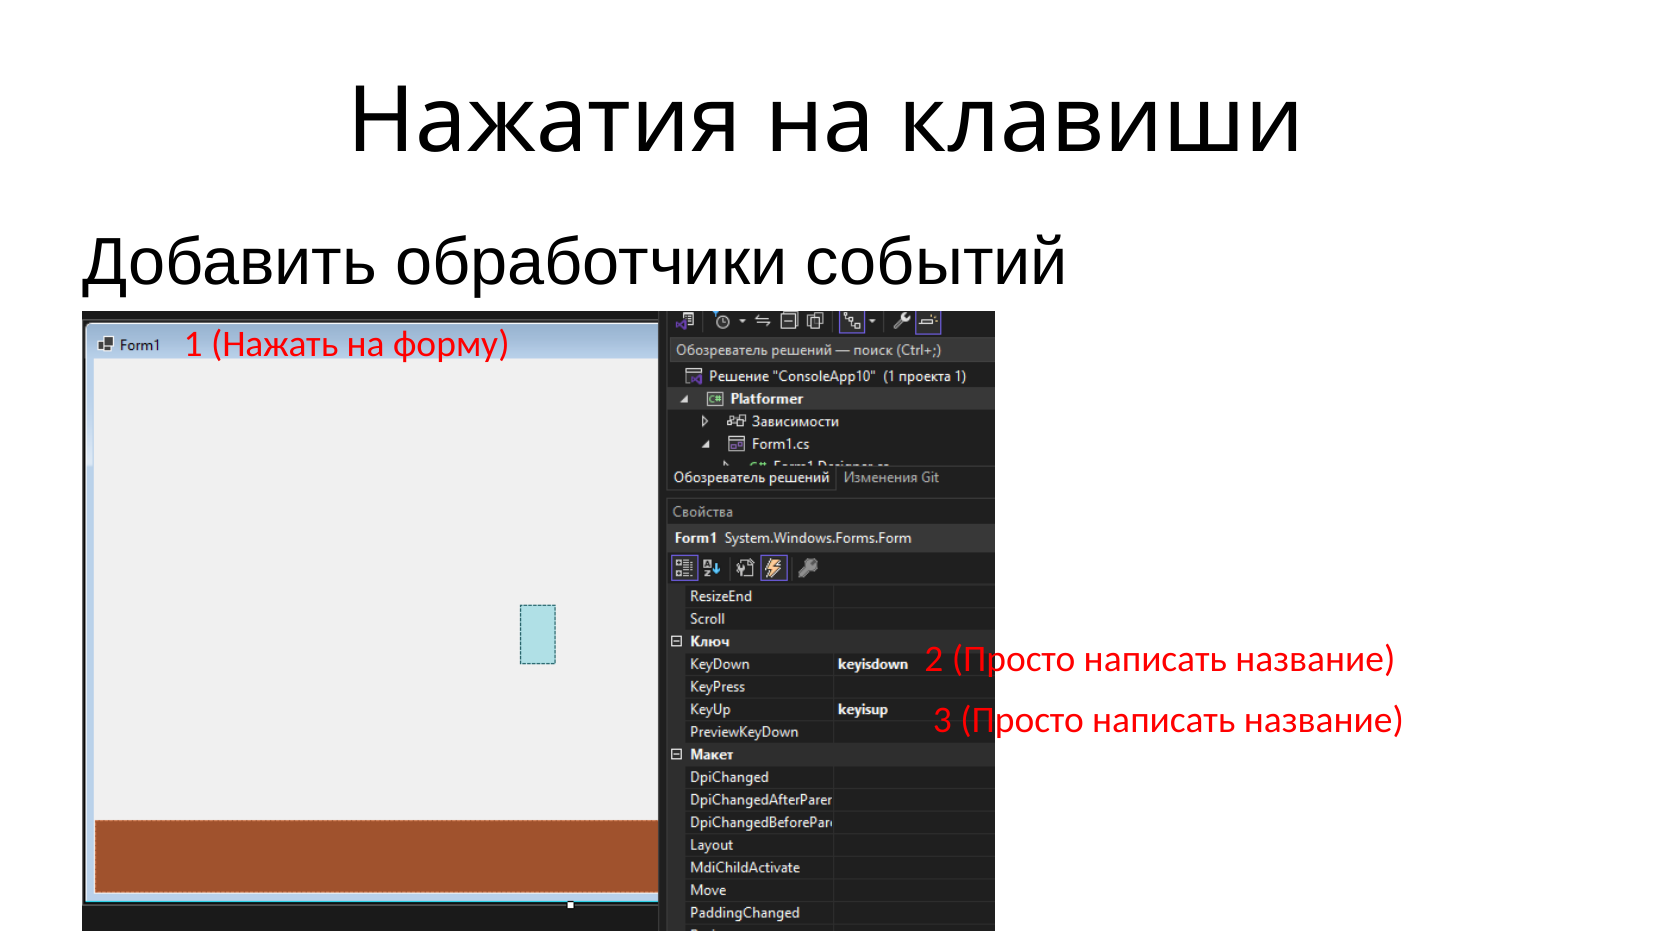

# Нажатия на клавиши
Добавить обработчики событий
1 (Нажать на форму)
2 (Просто написать название)
3 (Просто написать название)